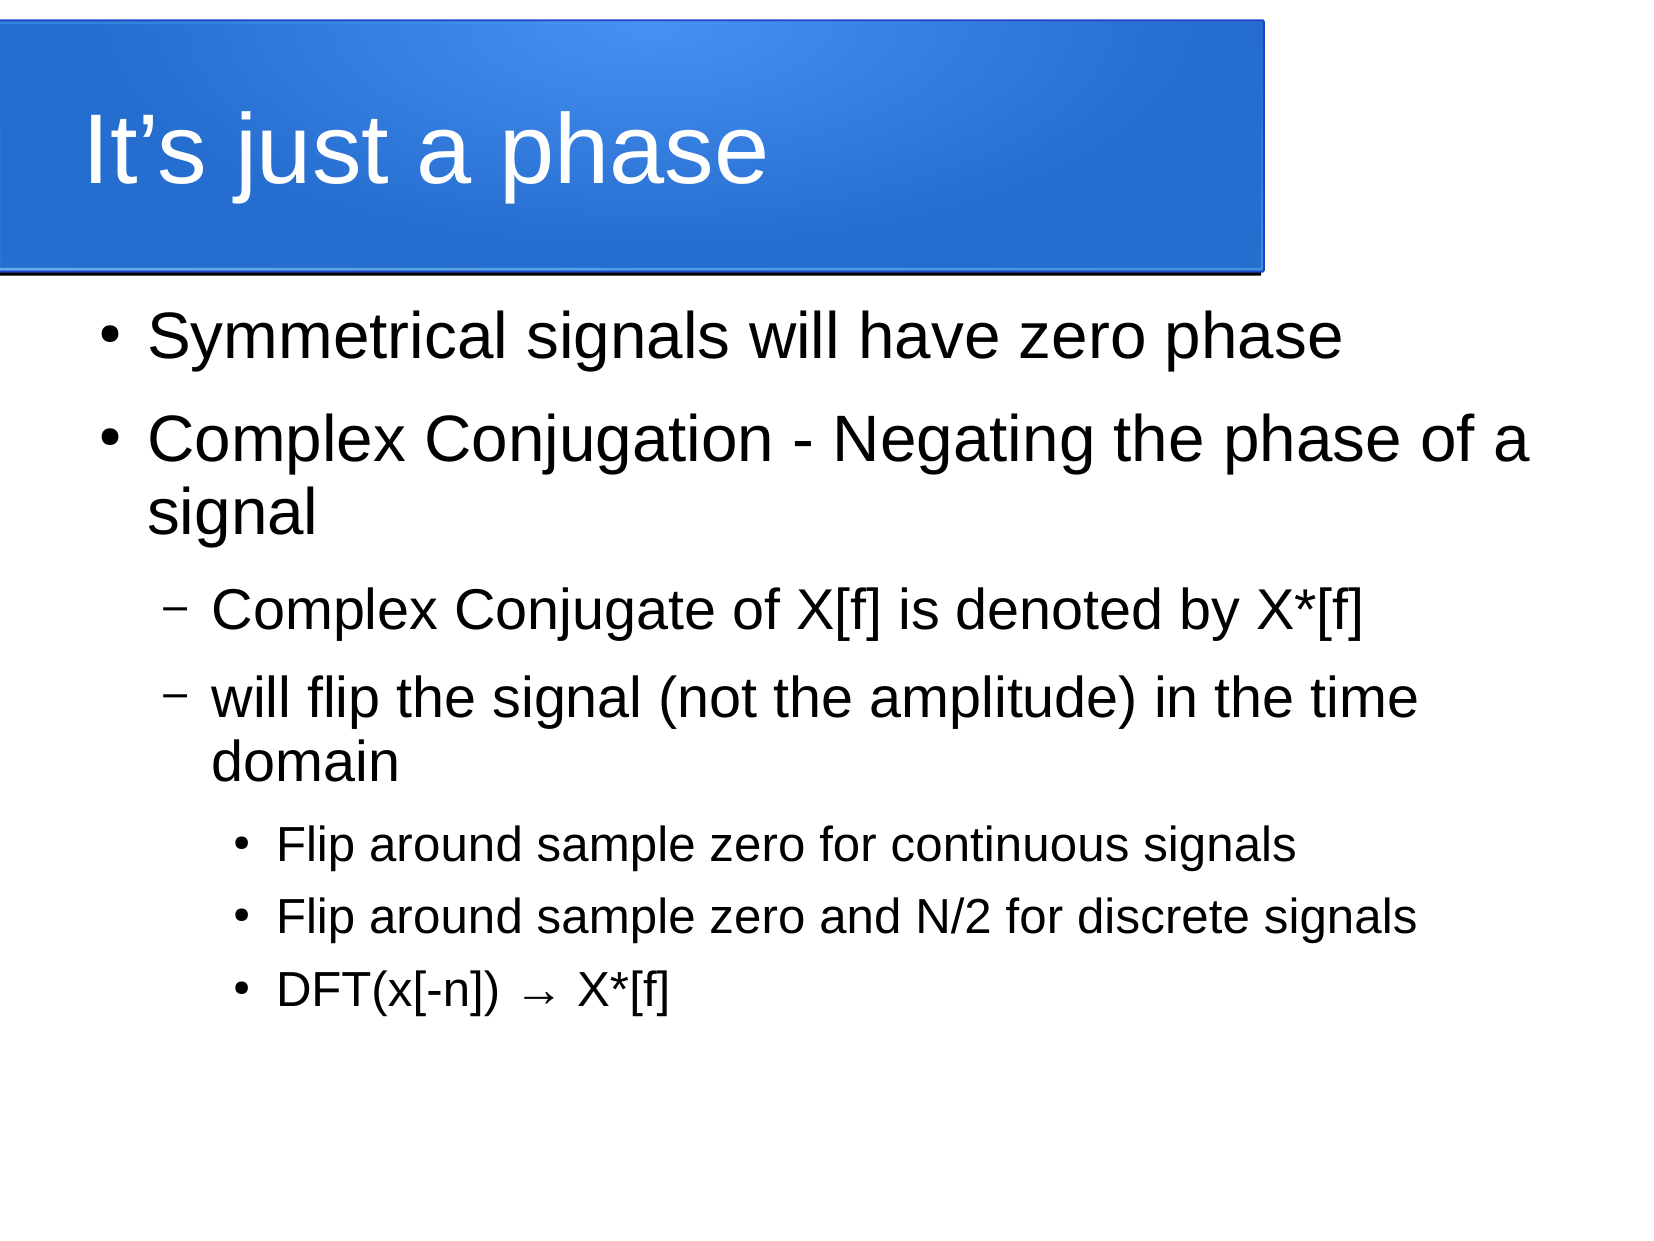

# It’s just a phase
Symmetrical signals will have zero phase
Complex Conjugation - Negating the phase of a signal
Complex Conjugate of X[f] is denoted by X*[f]
will flip the signal (not the amplitude) in the time domain
Flip around sample zero for continuous signals
Flip around sample zero and N/2 for discrete signals
DFT(x[-n]) → X*[f]